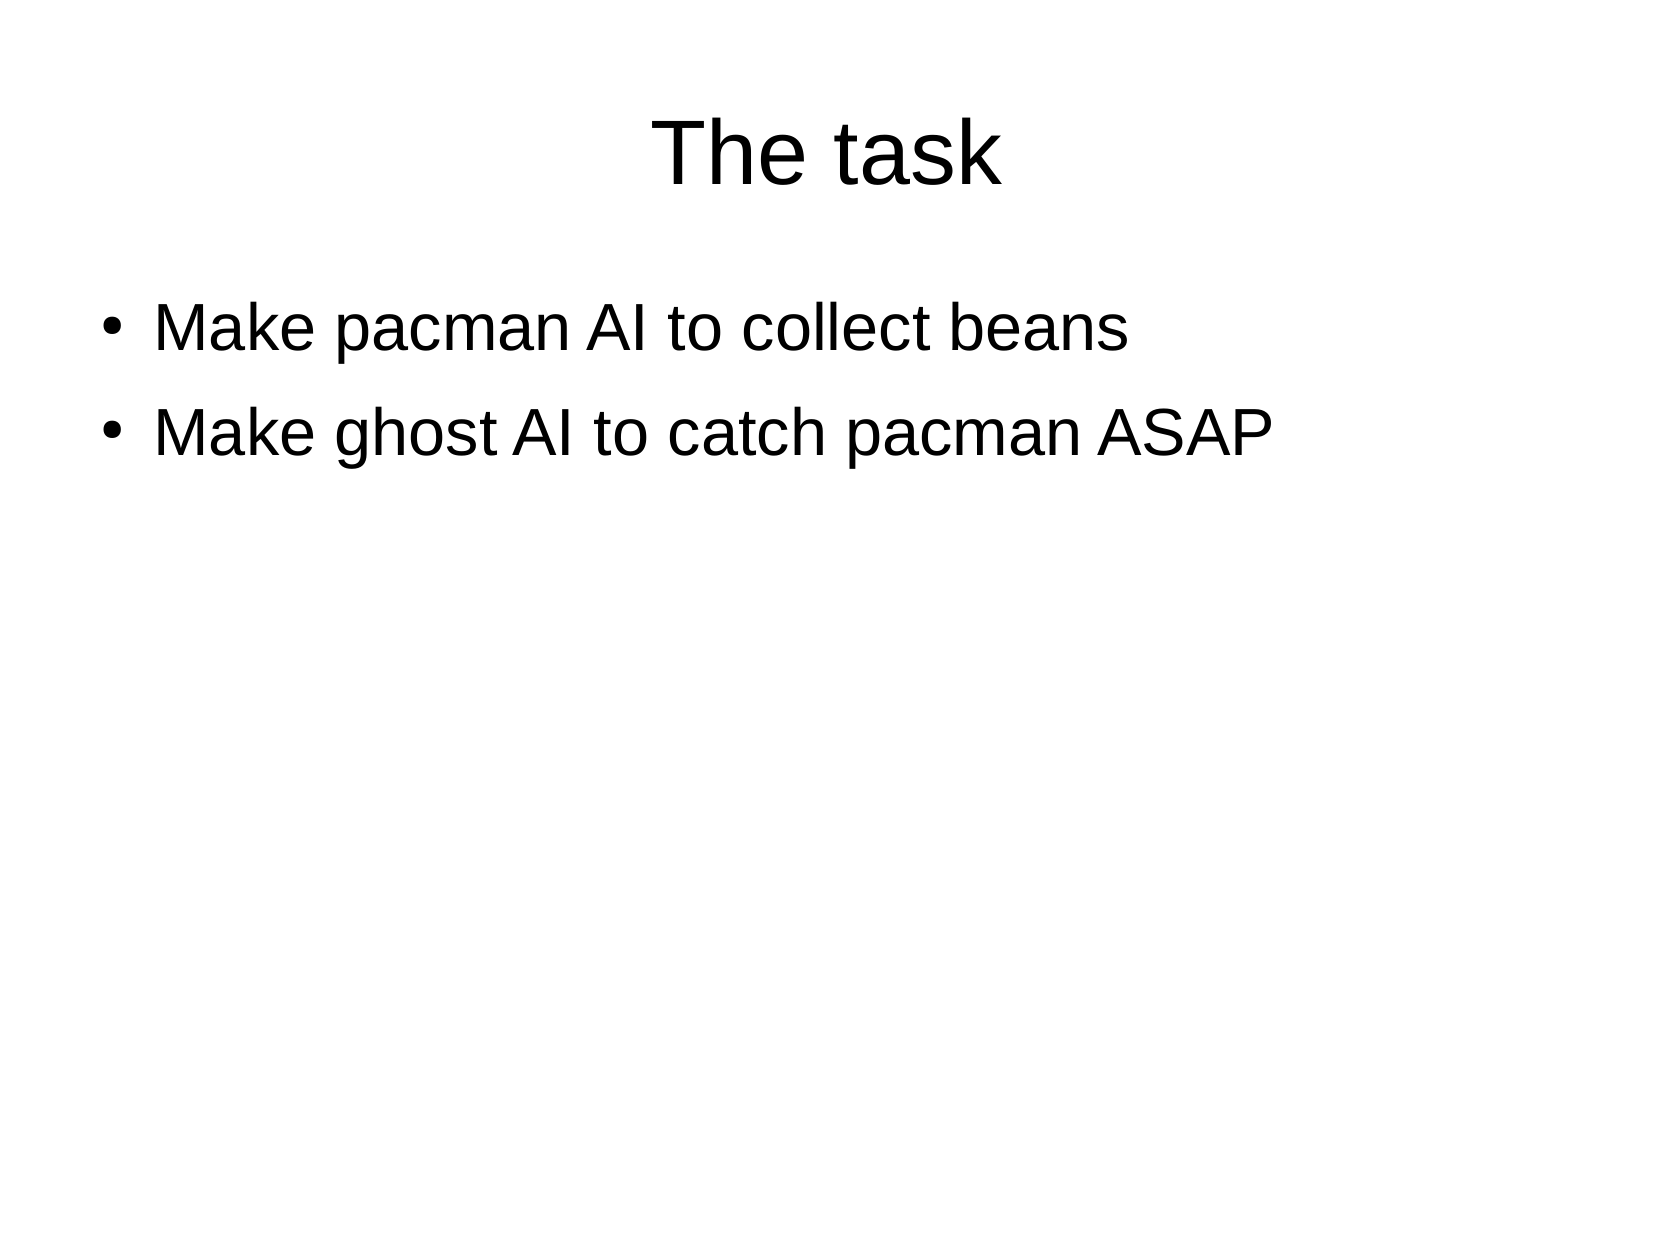

# The task
Make pacman AI to collect beans
Make ghost AI to catch pacman ASAP